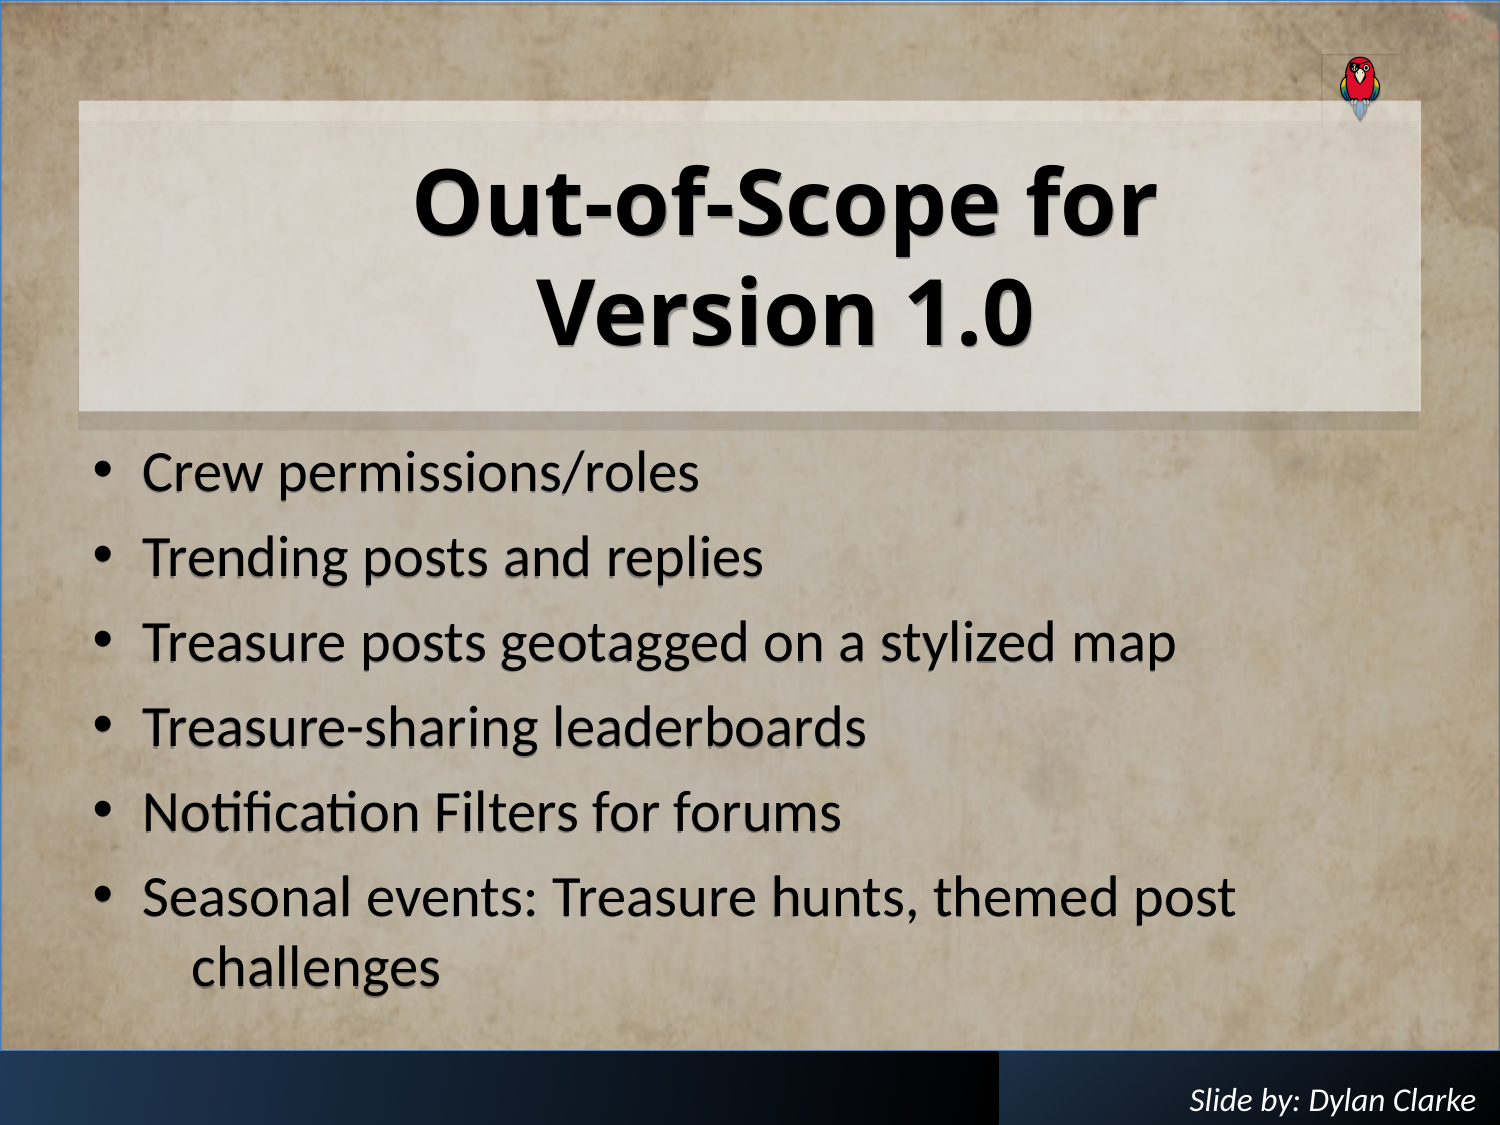

# Out-of-Scope for Version 1.0
Crew permissions/roles
Trending posts and replies
Treasure posts geotagged on a stylized map
Treasure-sharing leaderboards
Notification Filters for forums
Seasonal events: Treasure hunts, themed post challenges
Slide by: Dylan Clarke